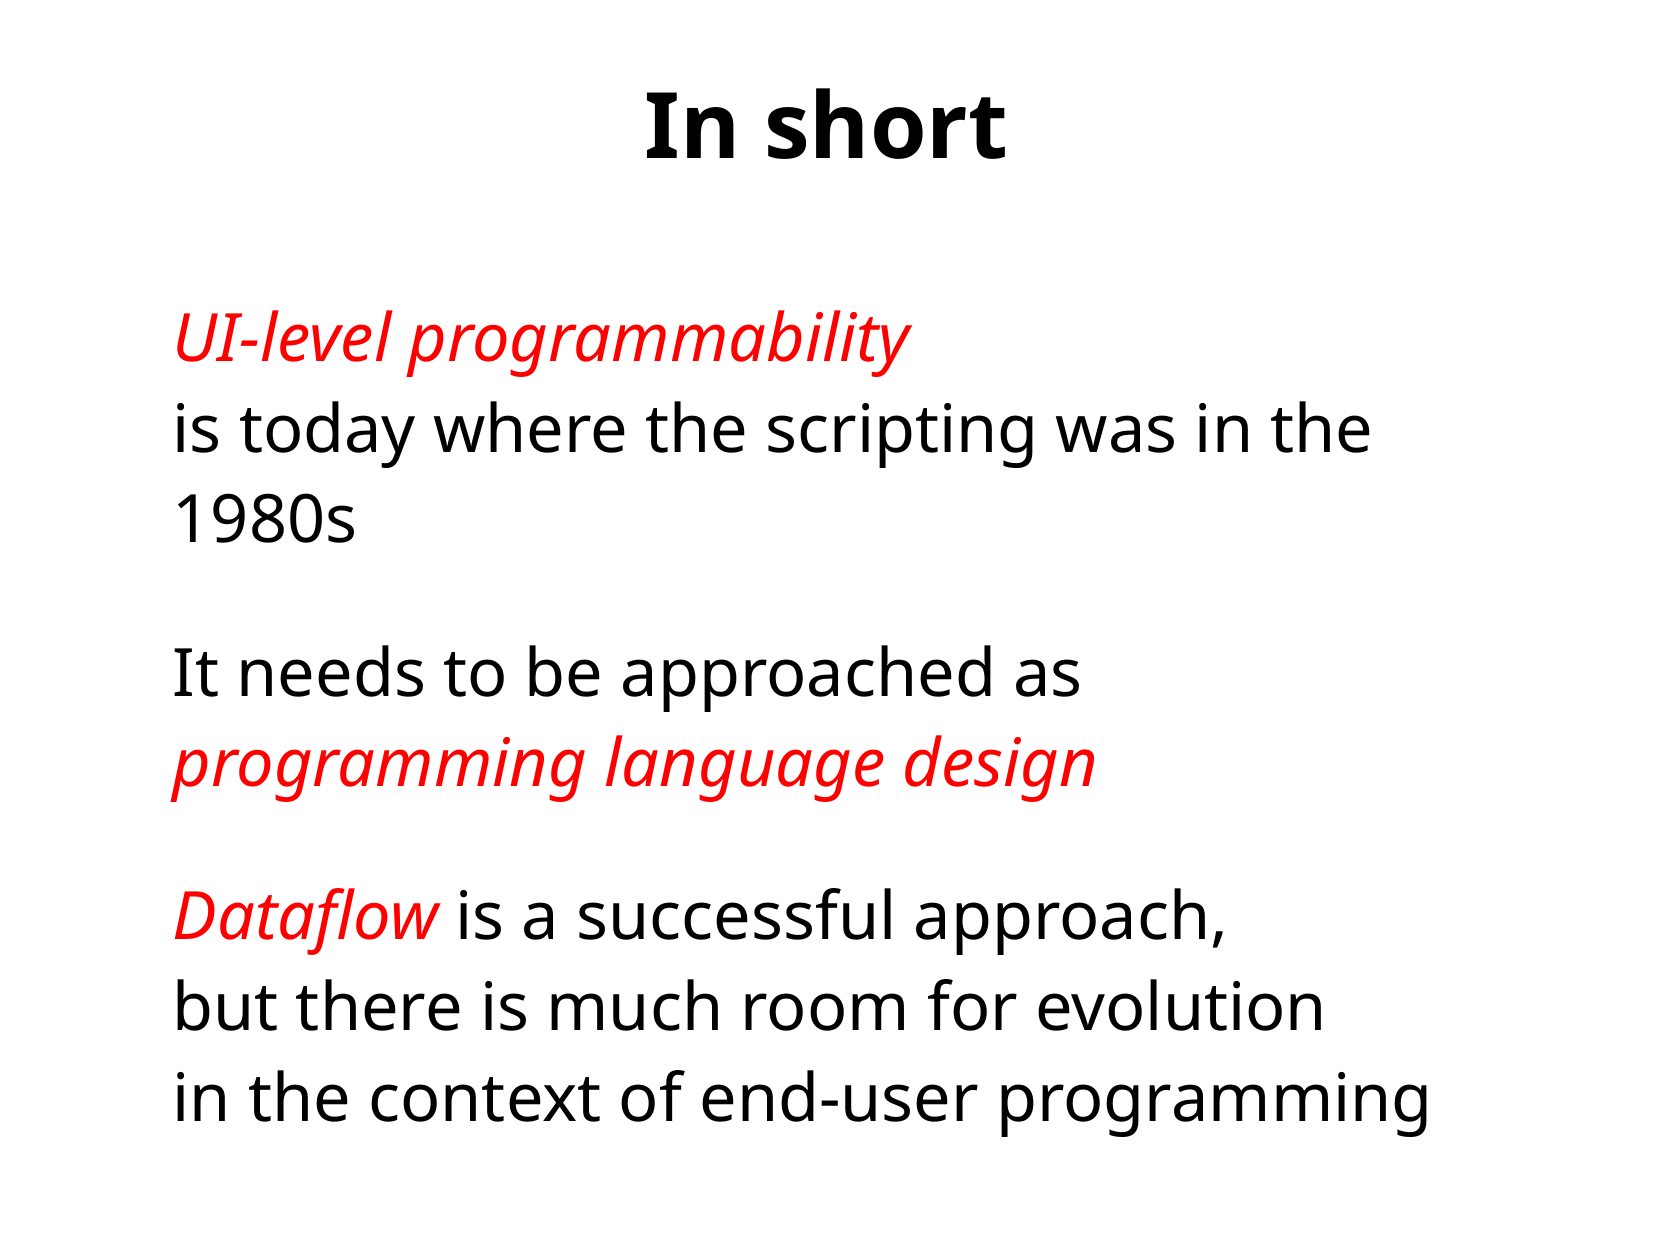

# In short
UI-level programmability
is today where the scripting was in the 1980s
It needs to be approached as
programming language design
Dataflow is a successful approach,
but there is much room for evolution
in the context of end-user programming